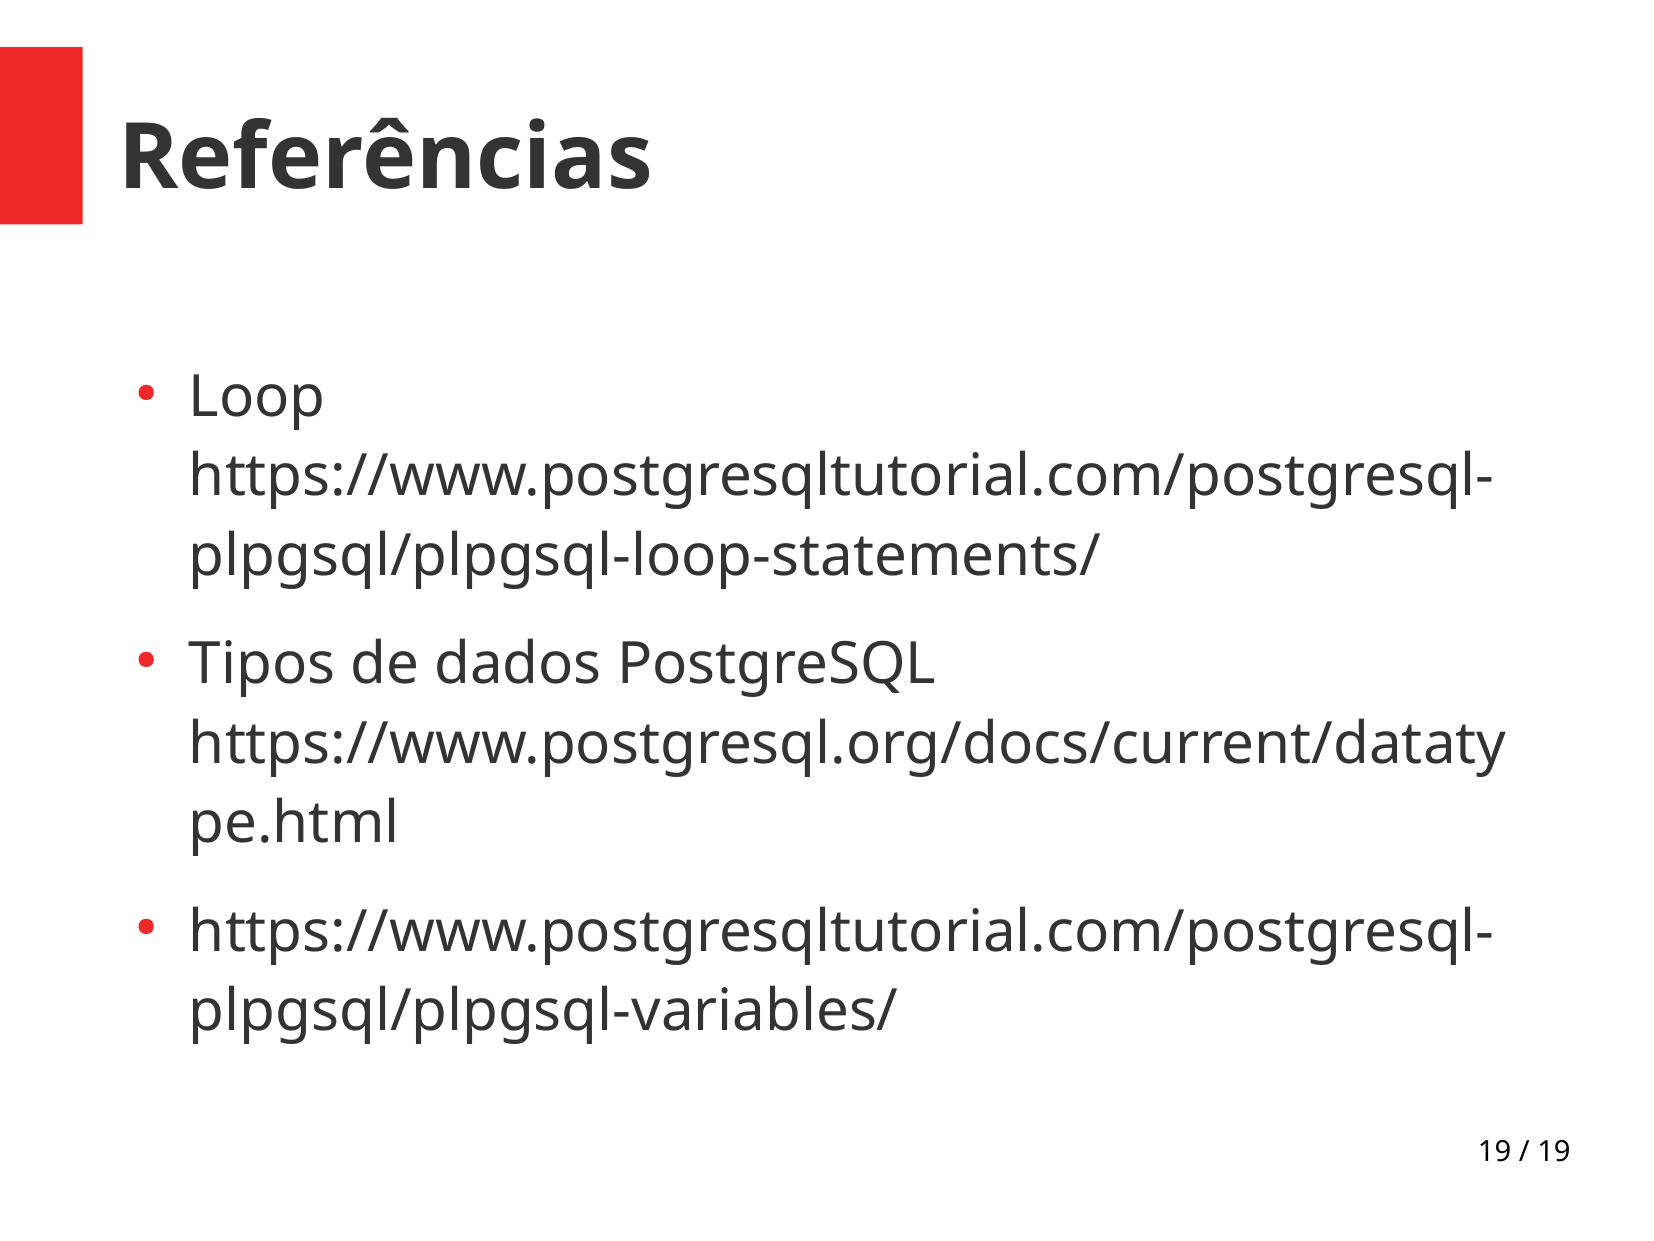

# Referências
Loop https://www.postgresqltutorial.com/postgresql-plpgsql/plpgsql-loop-statements/
Tipos de dados PostgreSQL https://www.postgresql.org/docs/current/datatype.html
https://www.postgresqltutorial.com/postgresql-plpgsql/plpgsql-variables/
19